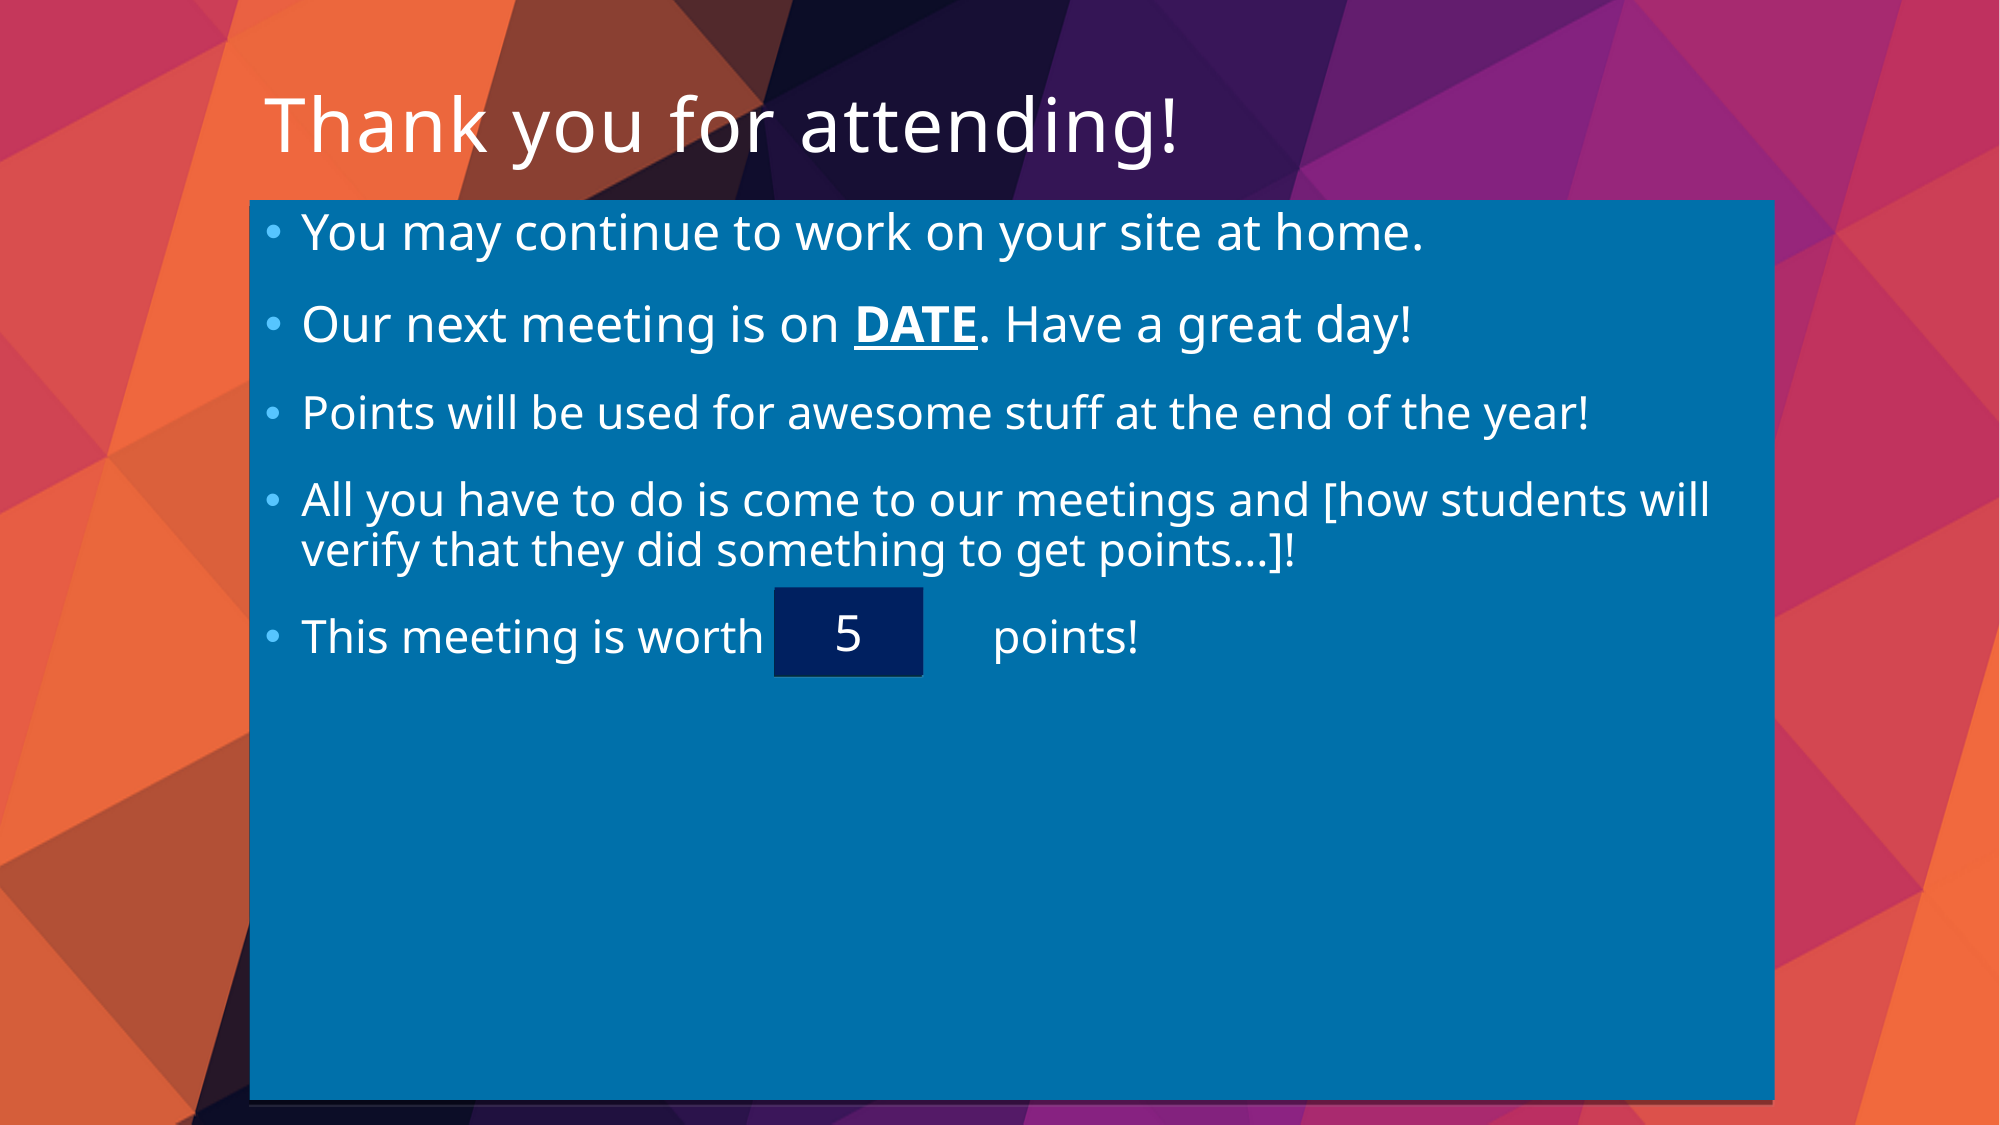

Thank you for attending!
# You may continue to work on your site at home.
Our next meeting is on DATE. Have a great day!
Points will be used for awesome stuff at the end of the year!
All you have to do is come to our meetings and [how students will verify that they did something to get points…]!
This meeting is worth points!
5